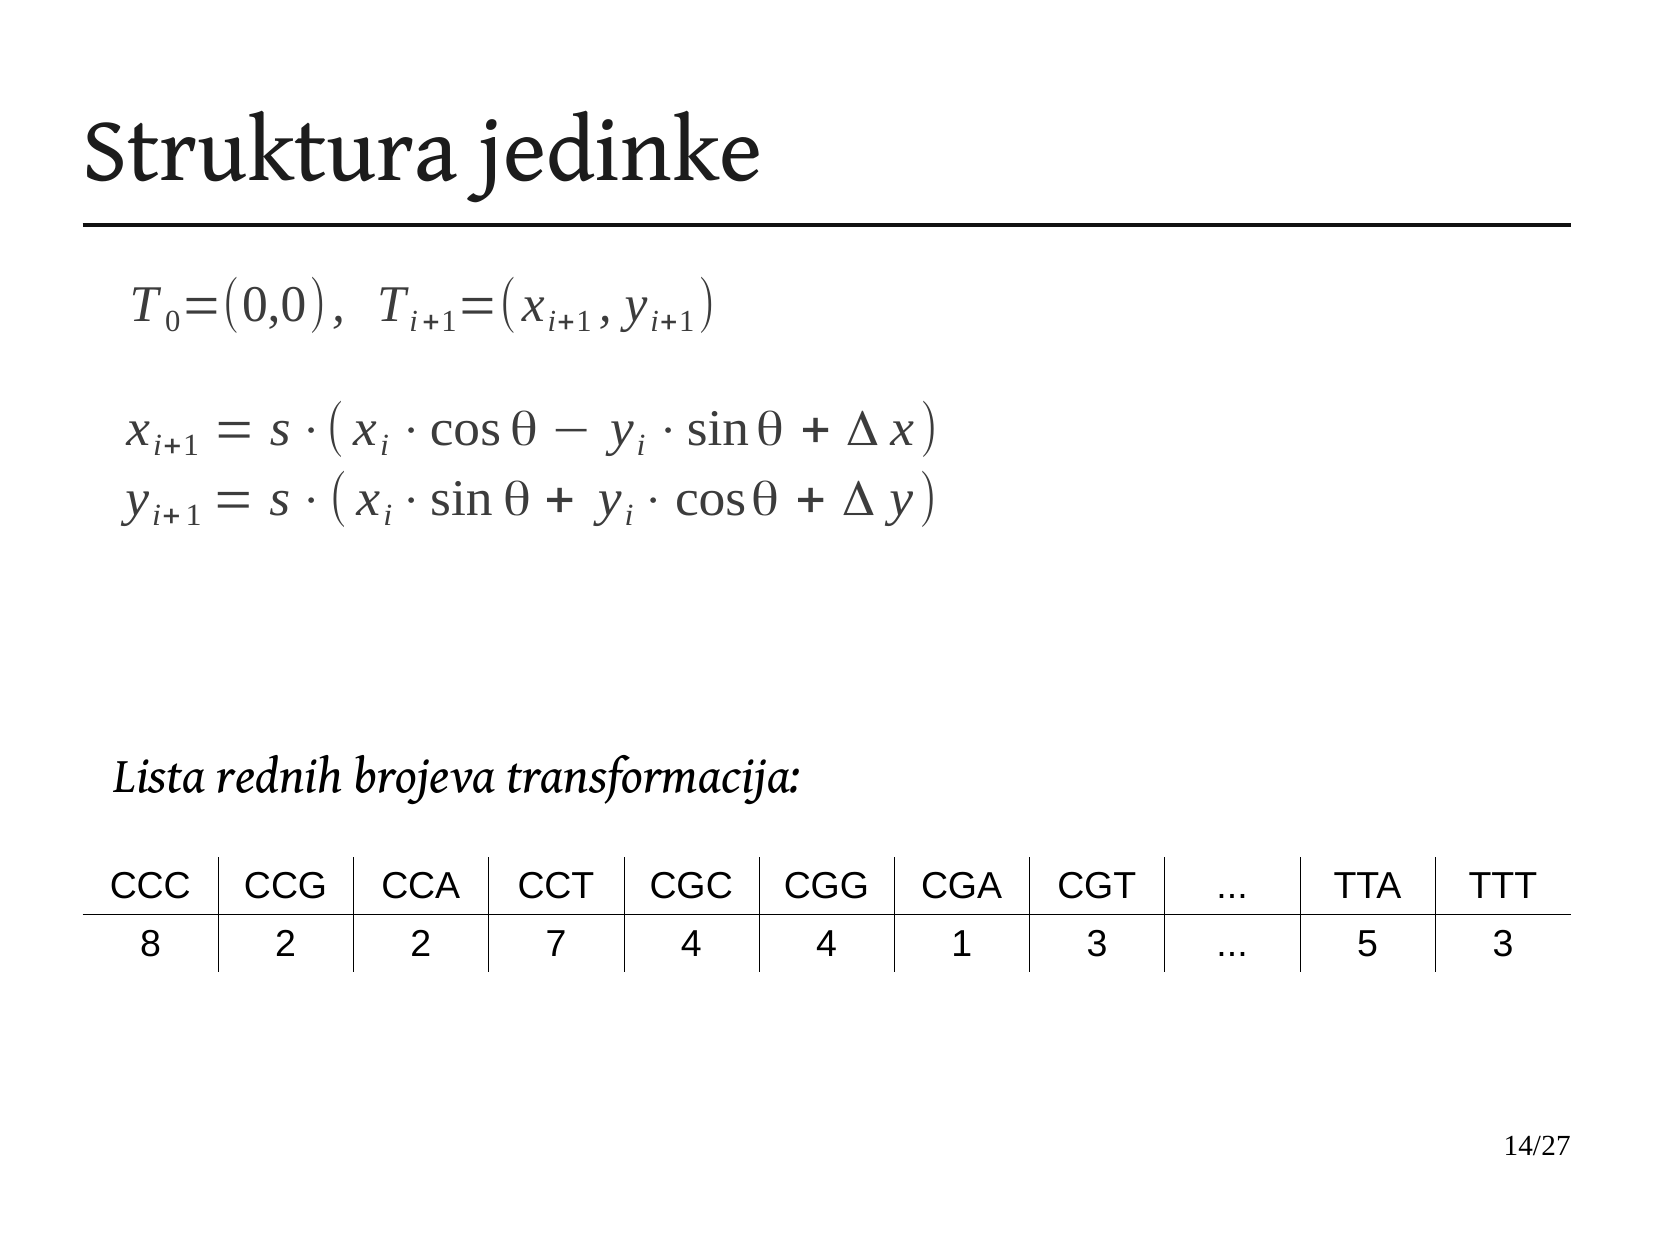

# Struktura jedinke
Lista rednih brojeva transformacija:
| CCC | CCG | CCA | CCT | CGC | CGG | CGA | CGT | ... | TTA | TTT |
| --- | --- | --- | --- | --- | --- | --- | --- | --- | --- | --- |
| 8 | 2 | 2 | 7 | 4 | 4 | 1 | 3 | ... | 5 | 3 |
14